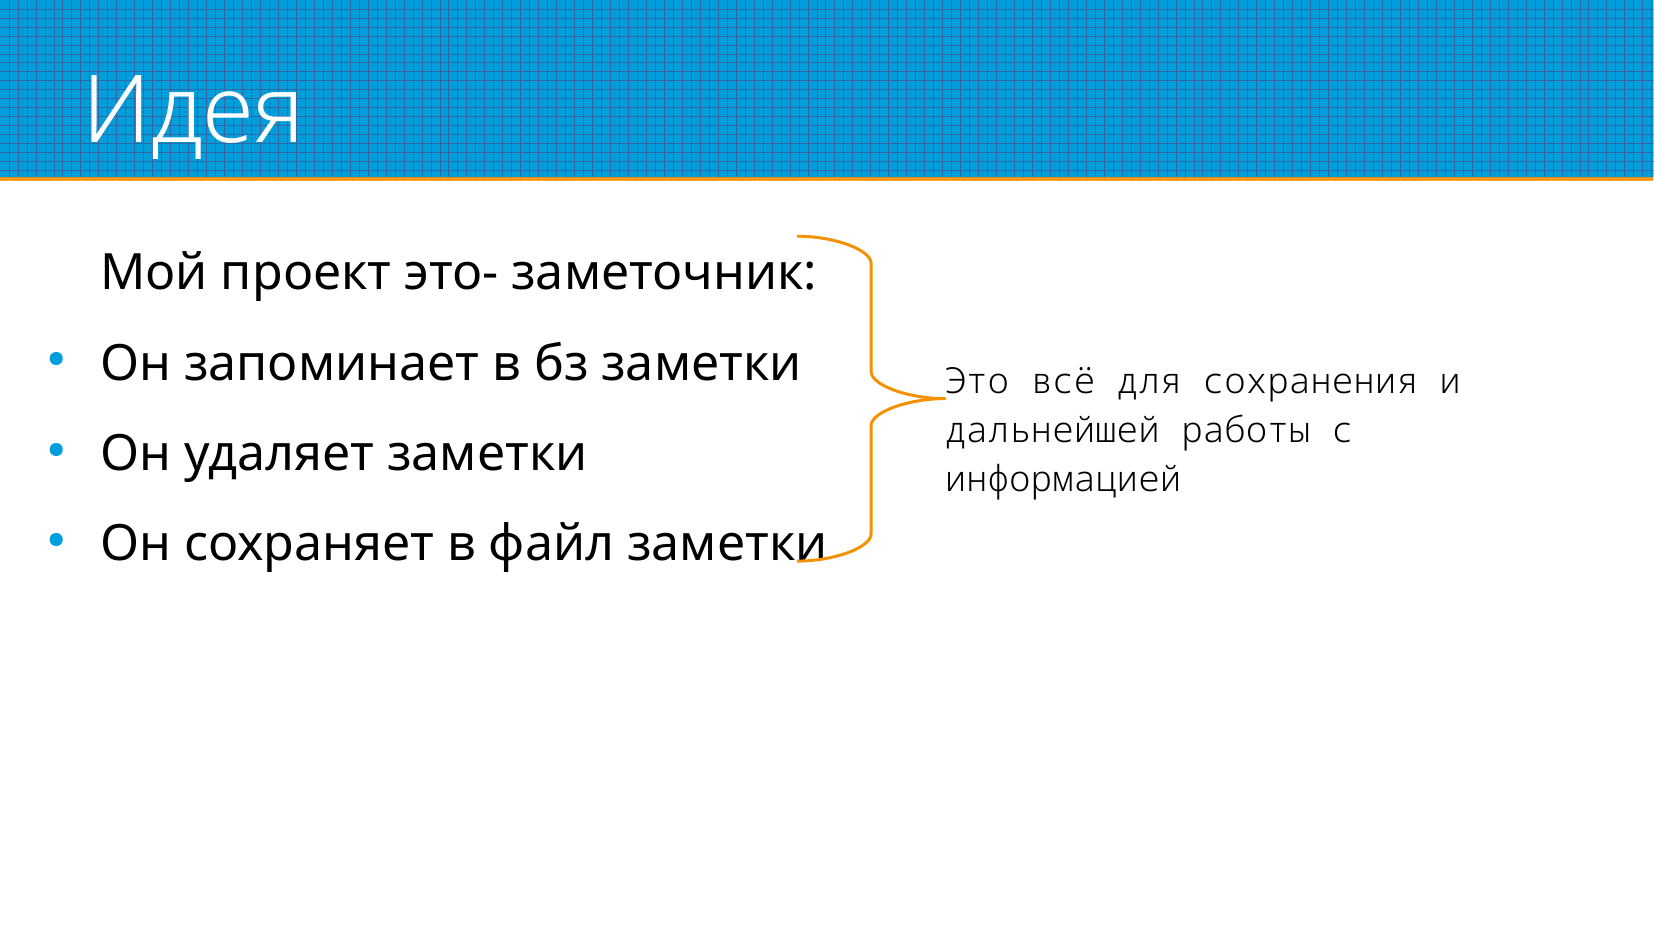

# Идея
Мой проект это- заметочник:
Он запоминает в бз заметки
Он удаляет заметки
Он сохраняет в файл заметки
Это всё для сохранения и дальнейшей работы с информацией